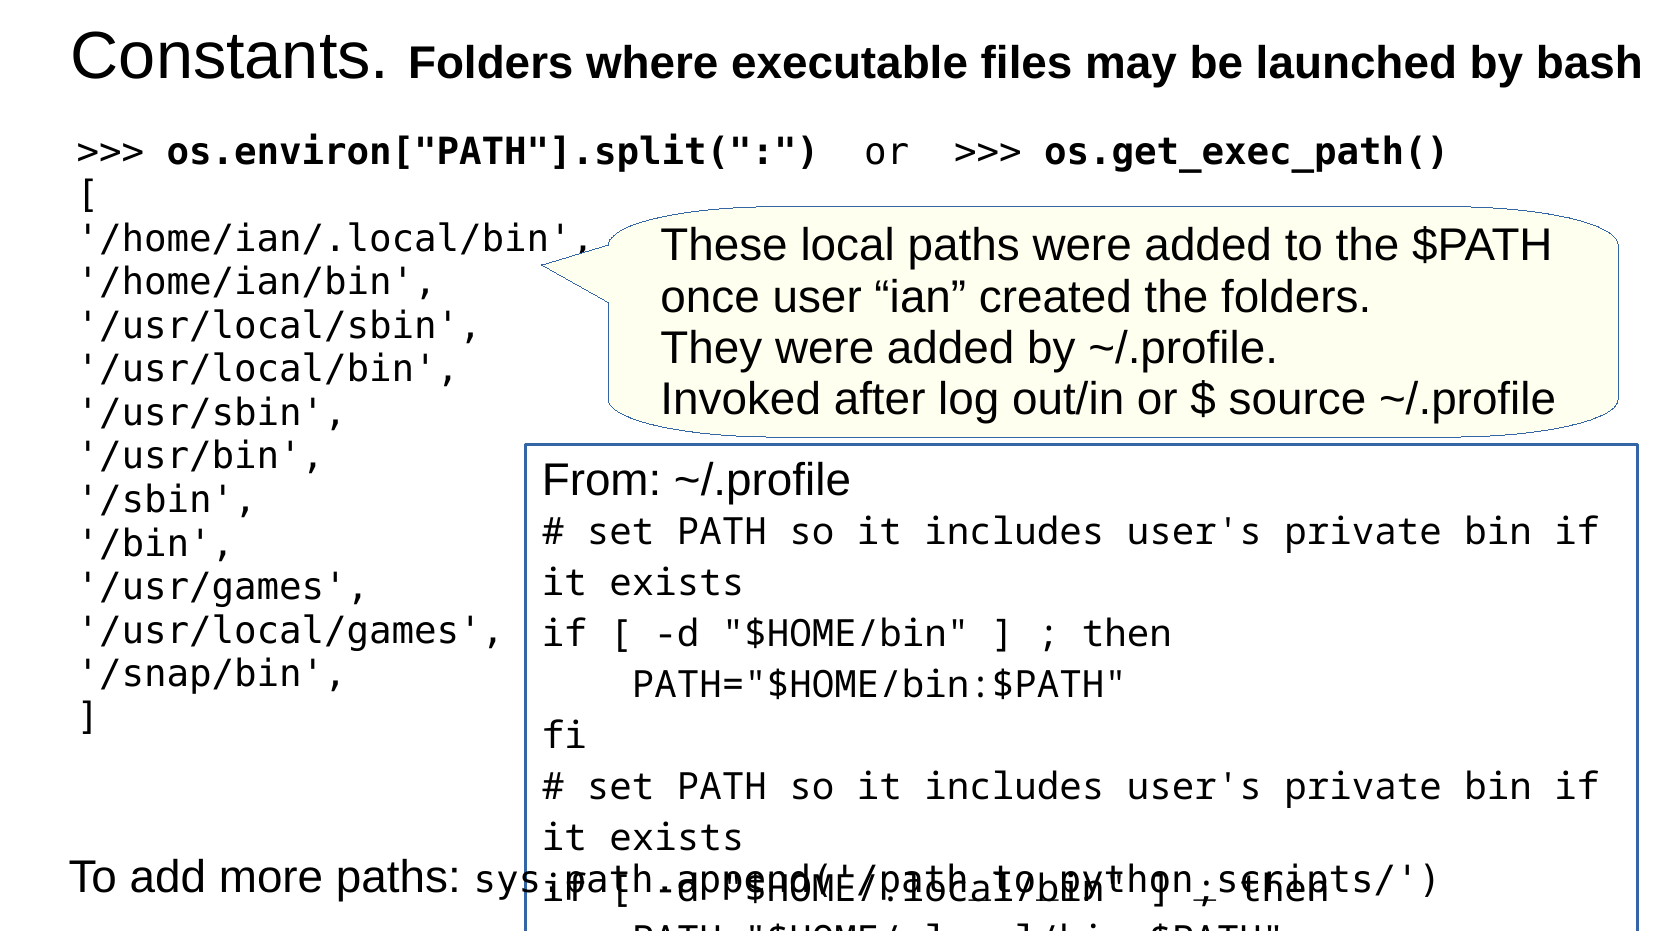

# Constants. Folders where executable files may be launched by bash
>>> os.environ["PATH"].split(":") or >>> os.get_exec_path()
[
'/home/ian/.local/bin',
'/home/ian/bin',
'/usr/local/sbin',
'/usr/local/bin',
'/usr/sbin',
'/usr/bin',
'/sbin',
'/bin',
'/usr/games',
'/usr/local/games',
'/snap/bin',
]
These local paths were added to the $PATH once user “ian” created the folders.
They were added by ~/.profile.
Invoked after log out/in or $ source ~/.profile
From: ~/.profile
# set PATH so it includes user's private bin if it exists
if [ -d "$HOME/bin" ] ; then
 PATH="$HOME/bin:$PATH"
fi
# set PATH so it includes user's private bin if it exists
if [ -d "$HOME/.local/bin" ] ; then
 PATH="$HOME/.local/bin:$PATH"
fi
To add more paths: sys.path.append('/path_to_python_scripts/')